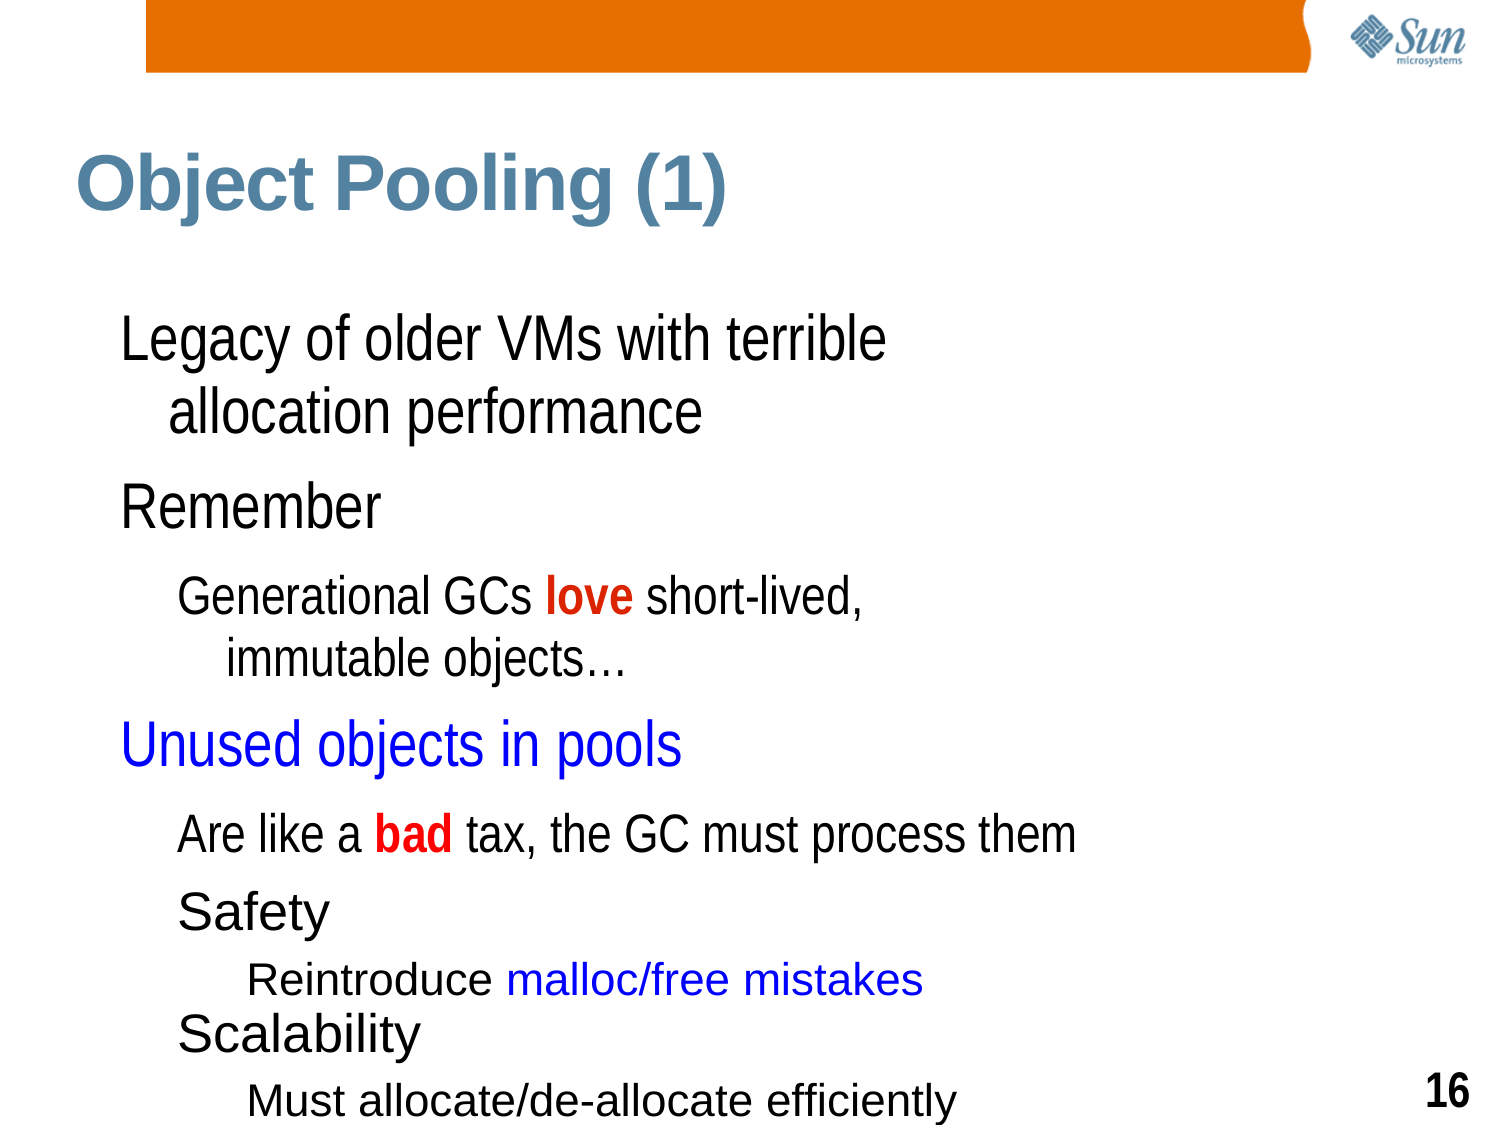

# Object Pooling (1)
Legacy of older VMs with terrible
allocation performance
Remember
Generational GCs love short-lived,
immutable objects…
Unused objects in pools
Are like a bad tax, the GC must process them
Safety
Reintroduce malloc/free mistakes
Scalability
Must allocate/de-allocate efficiently
synchronized defeats the VM’s fast allocation mechanism